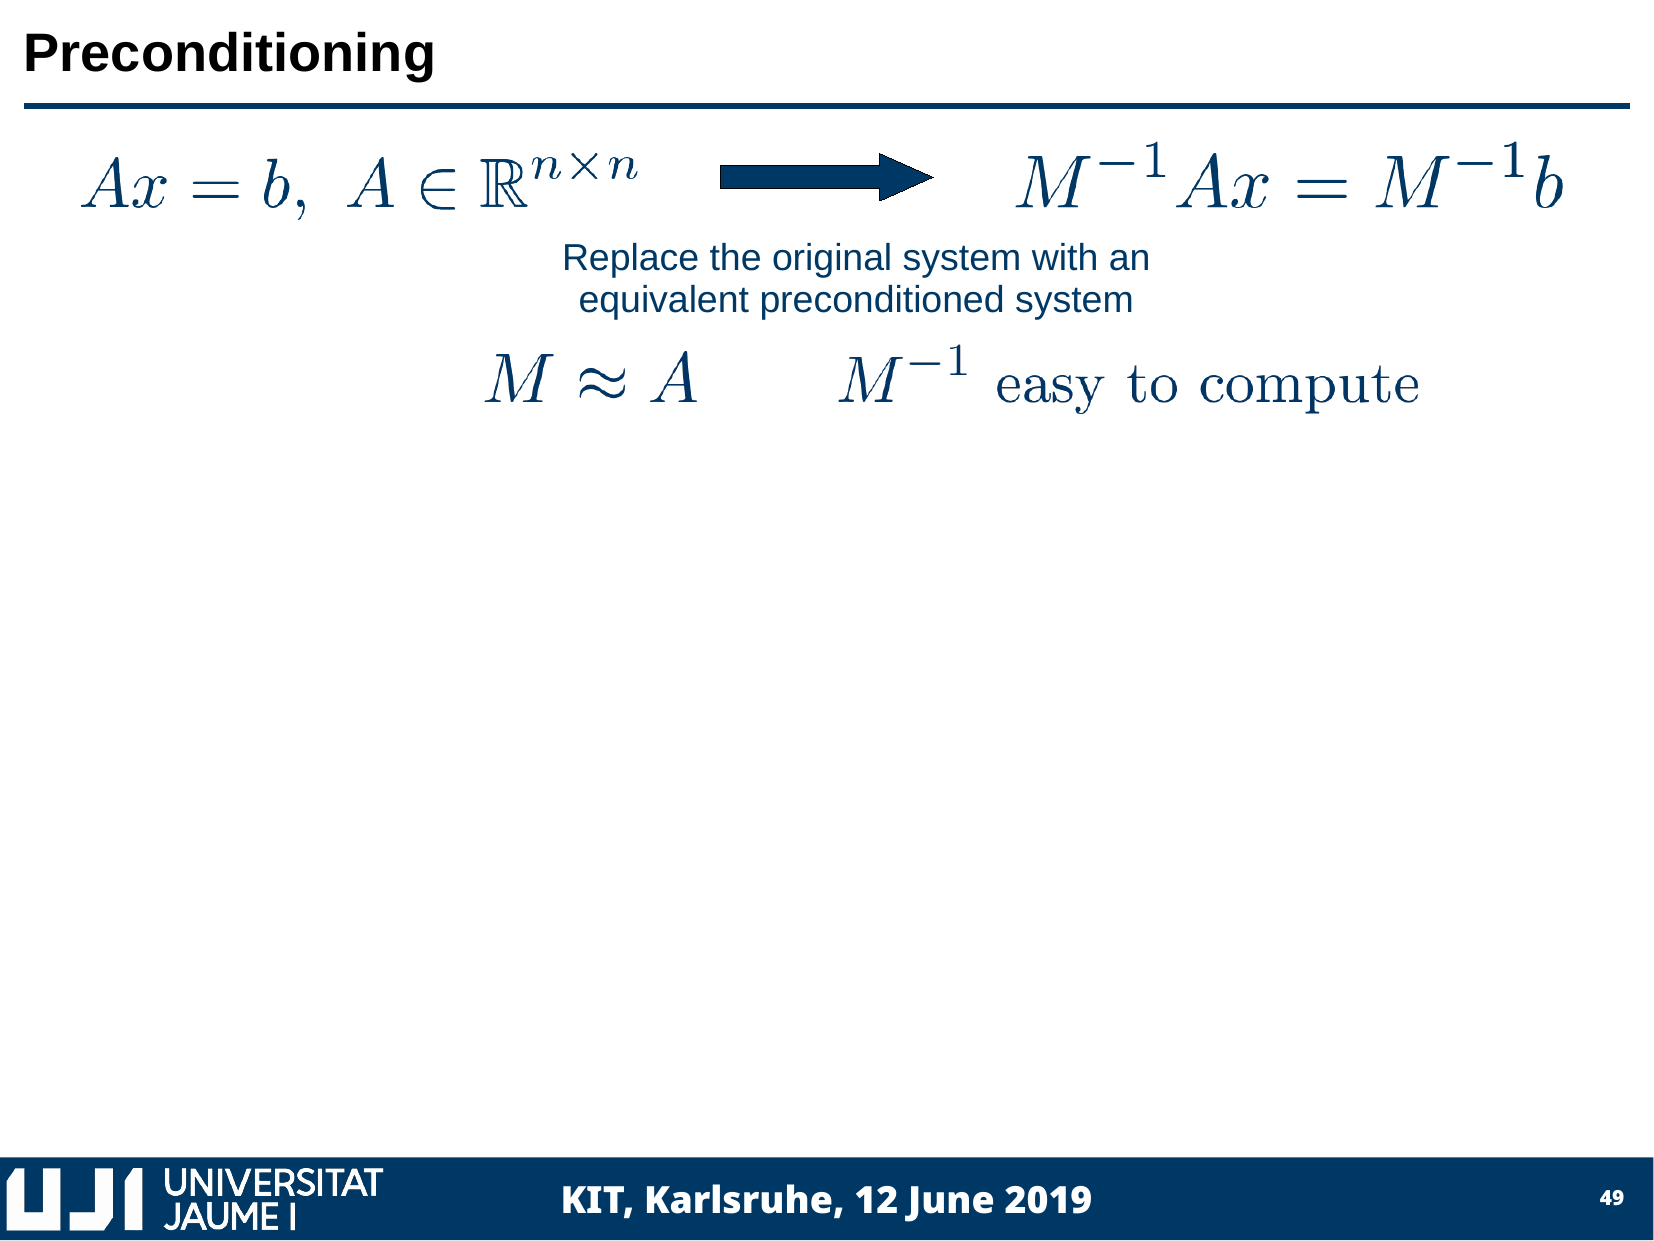

# Preconditioning
Replace the original system with an equivalent preconditioned system
KIT, Karlsruhe, 12 June 2019
49